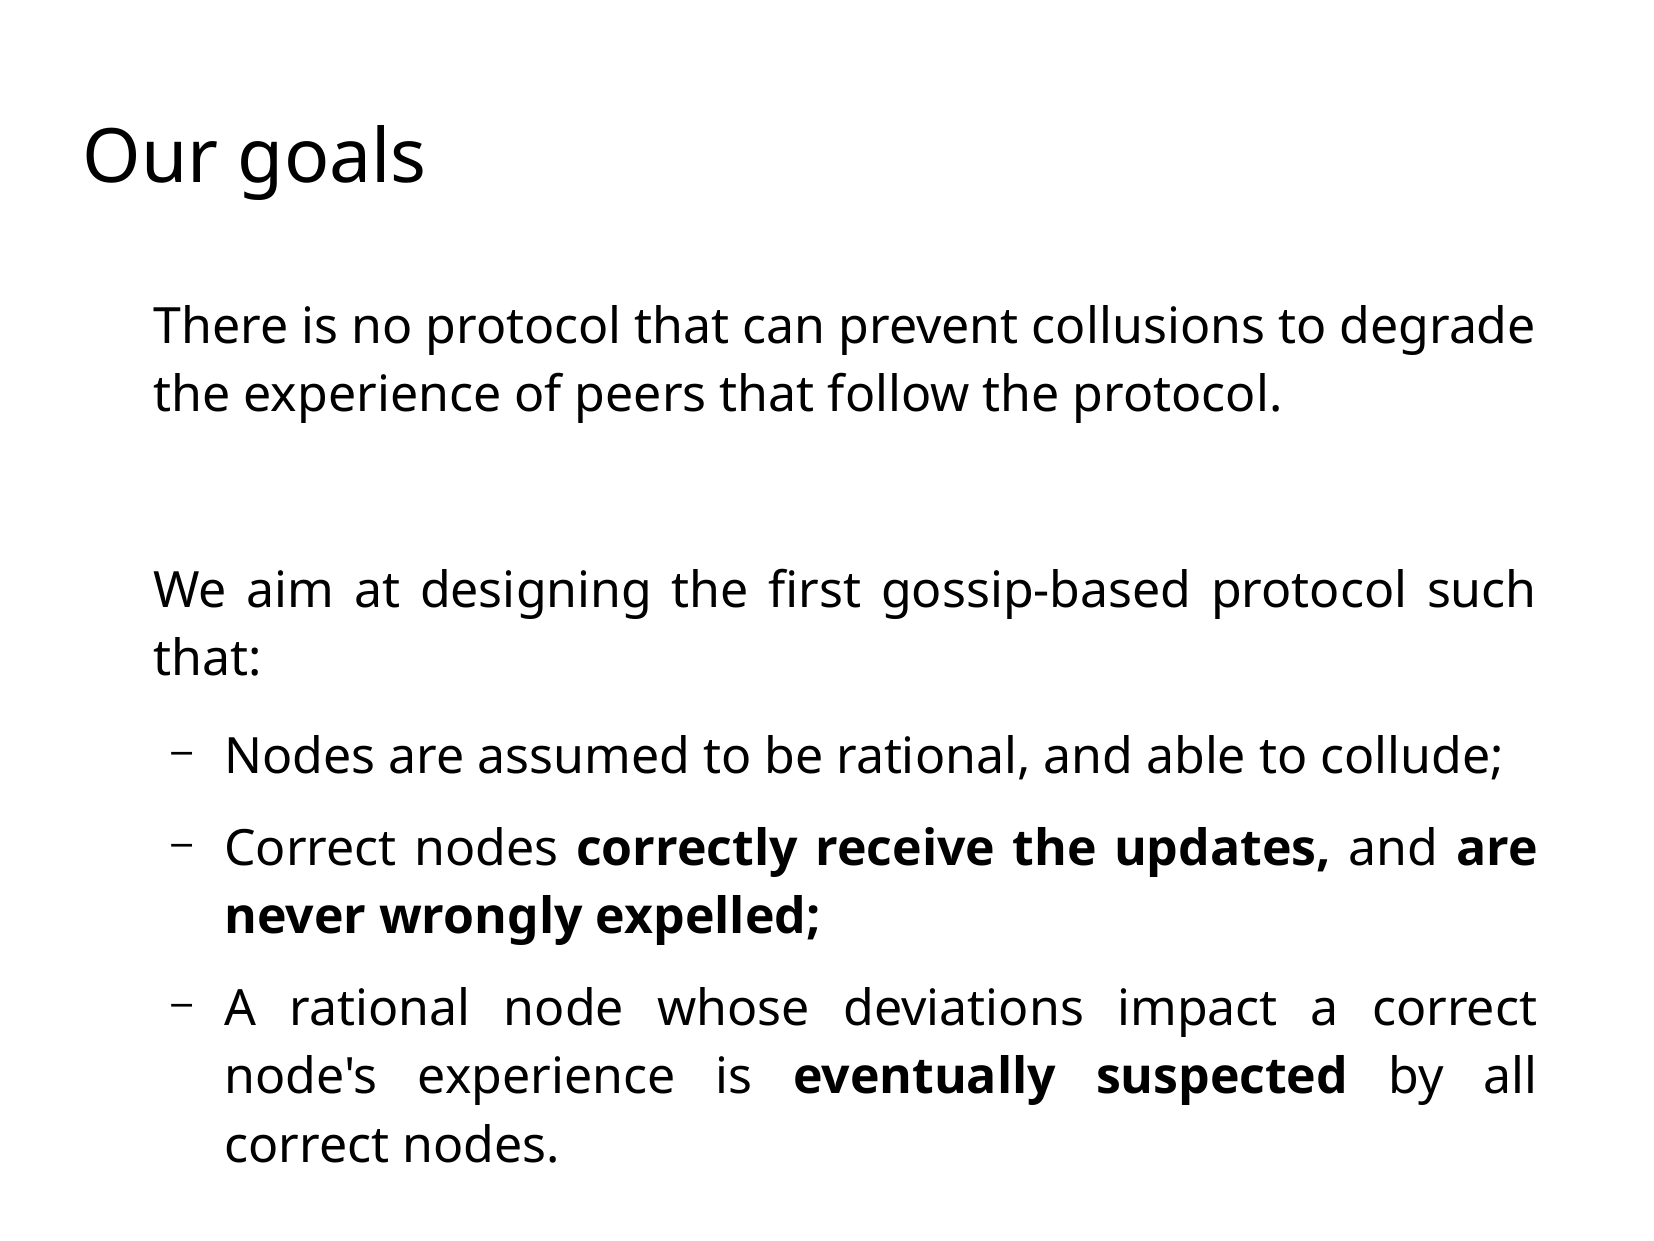

# Our goals
There is no protocol that can prevent collusions to degrade the experience of peers that follow the protocol.
We aim at designing the first gossip-based protocol such that:
Nodes are assumed to be rational, and able to collude;
Correct nodes correctly receive the updates, and are never wrongly expelled;
A rational node whose deviations impact a correct node's experience is eventually suspected by all correct nodes.